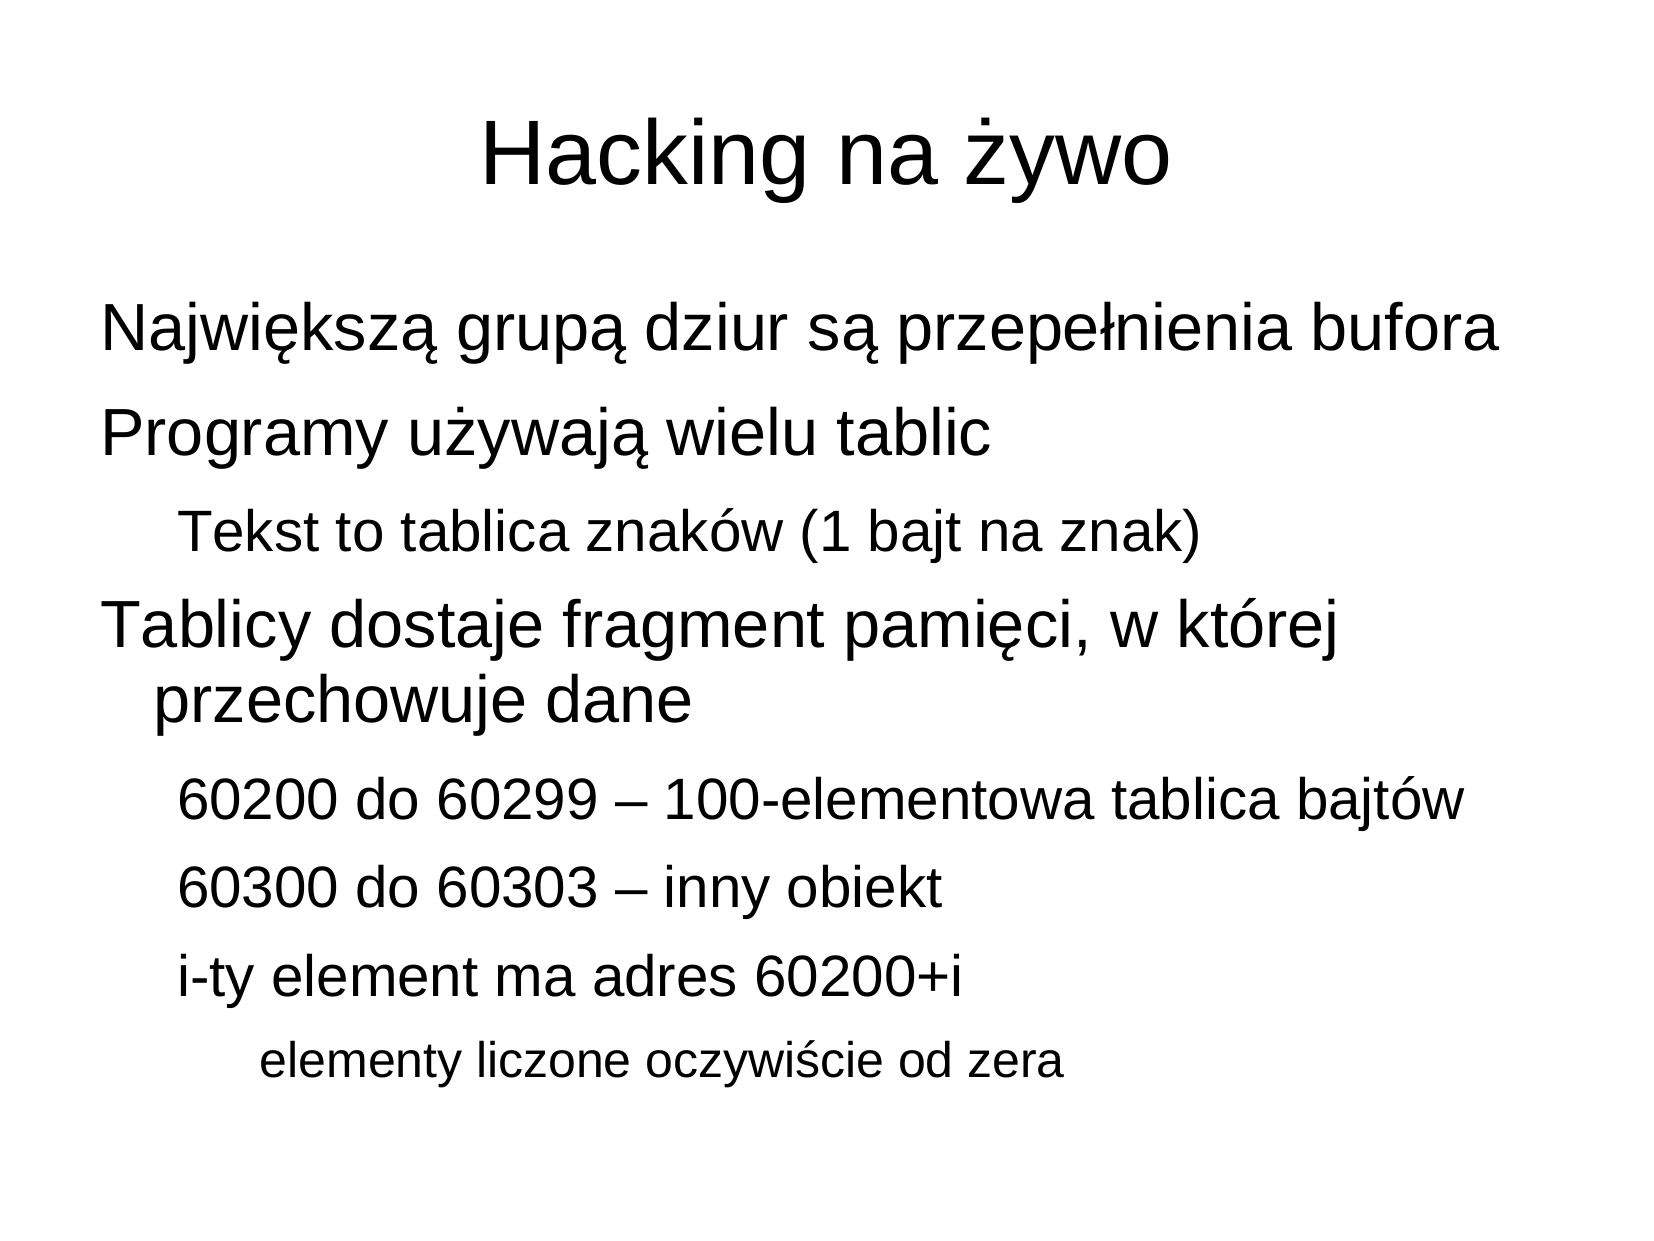

# Hacking na żywo
Największą grupą dziur są przepełnienia bufora
Programy używają wielu tablic
Tekst to tablica znaków (1 bajt na znak)
Tablicy dostaje fragment pamięci, w której przechowuje dane
60200 do 60299 – 100-elementowa tablica bajtów
60300 do 60303 – inny obiekt
i-ty element ma adres 60200+i
elementy liczone oczywiście od zera